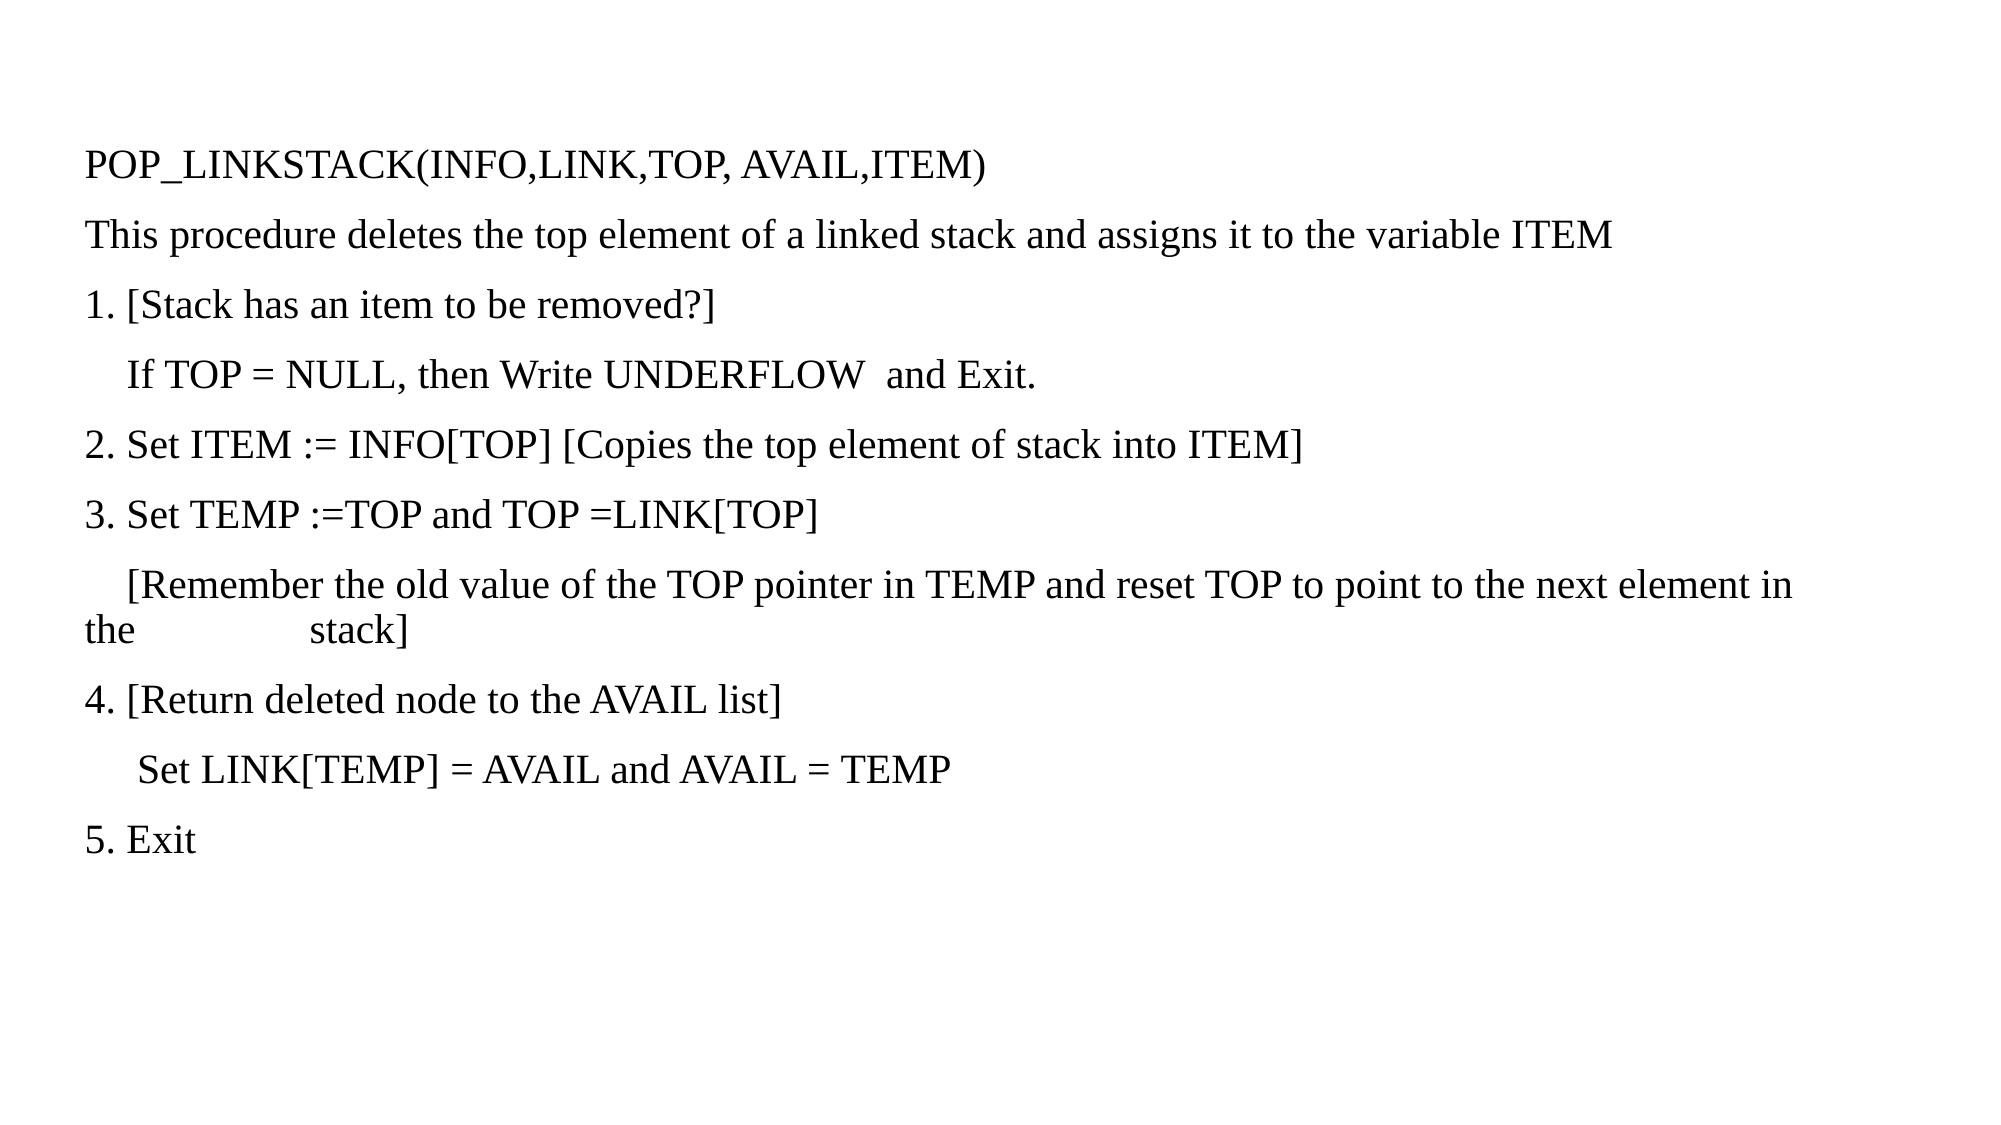

# POP_LINKSTACK(INFO,LINK,TOP, AVAIL,ITEM)
This procedure deletes the top element of a linked stack and assigns it to the variable ITEM
1. [Stack has an item to be removed?]
 If TOP = NULL, then Write UNDERFLOW and Exit.
2. Set ITEM := INFO[TOP] [Copies the top element of stack into ITEM]
3. Set TEMP :=TOP and TOP =LINK[TOP]
 [Remember the old value of the TOP pointer in TEMP and reset TOP to point to the next element in the 	stack]
4. [Return deleted node to the AVAIL list]
 Set LINK[TEMP] = AVAIL and AVAIL = TEMP
5. Exit